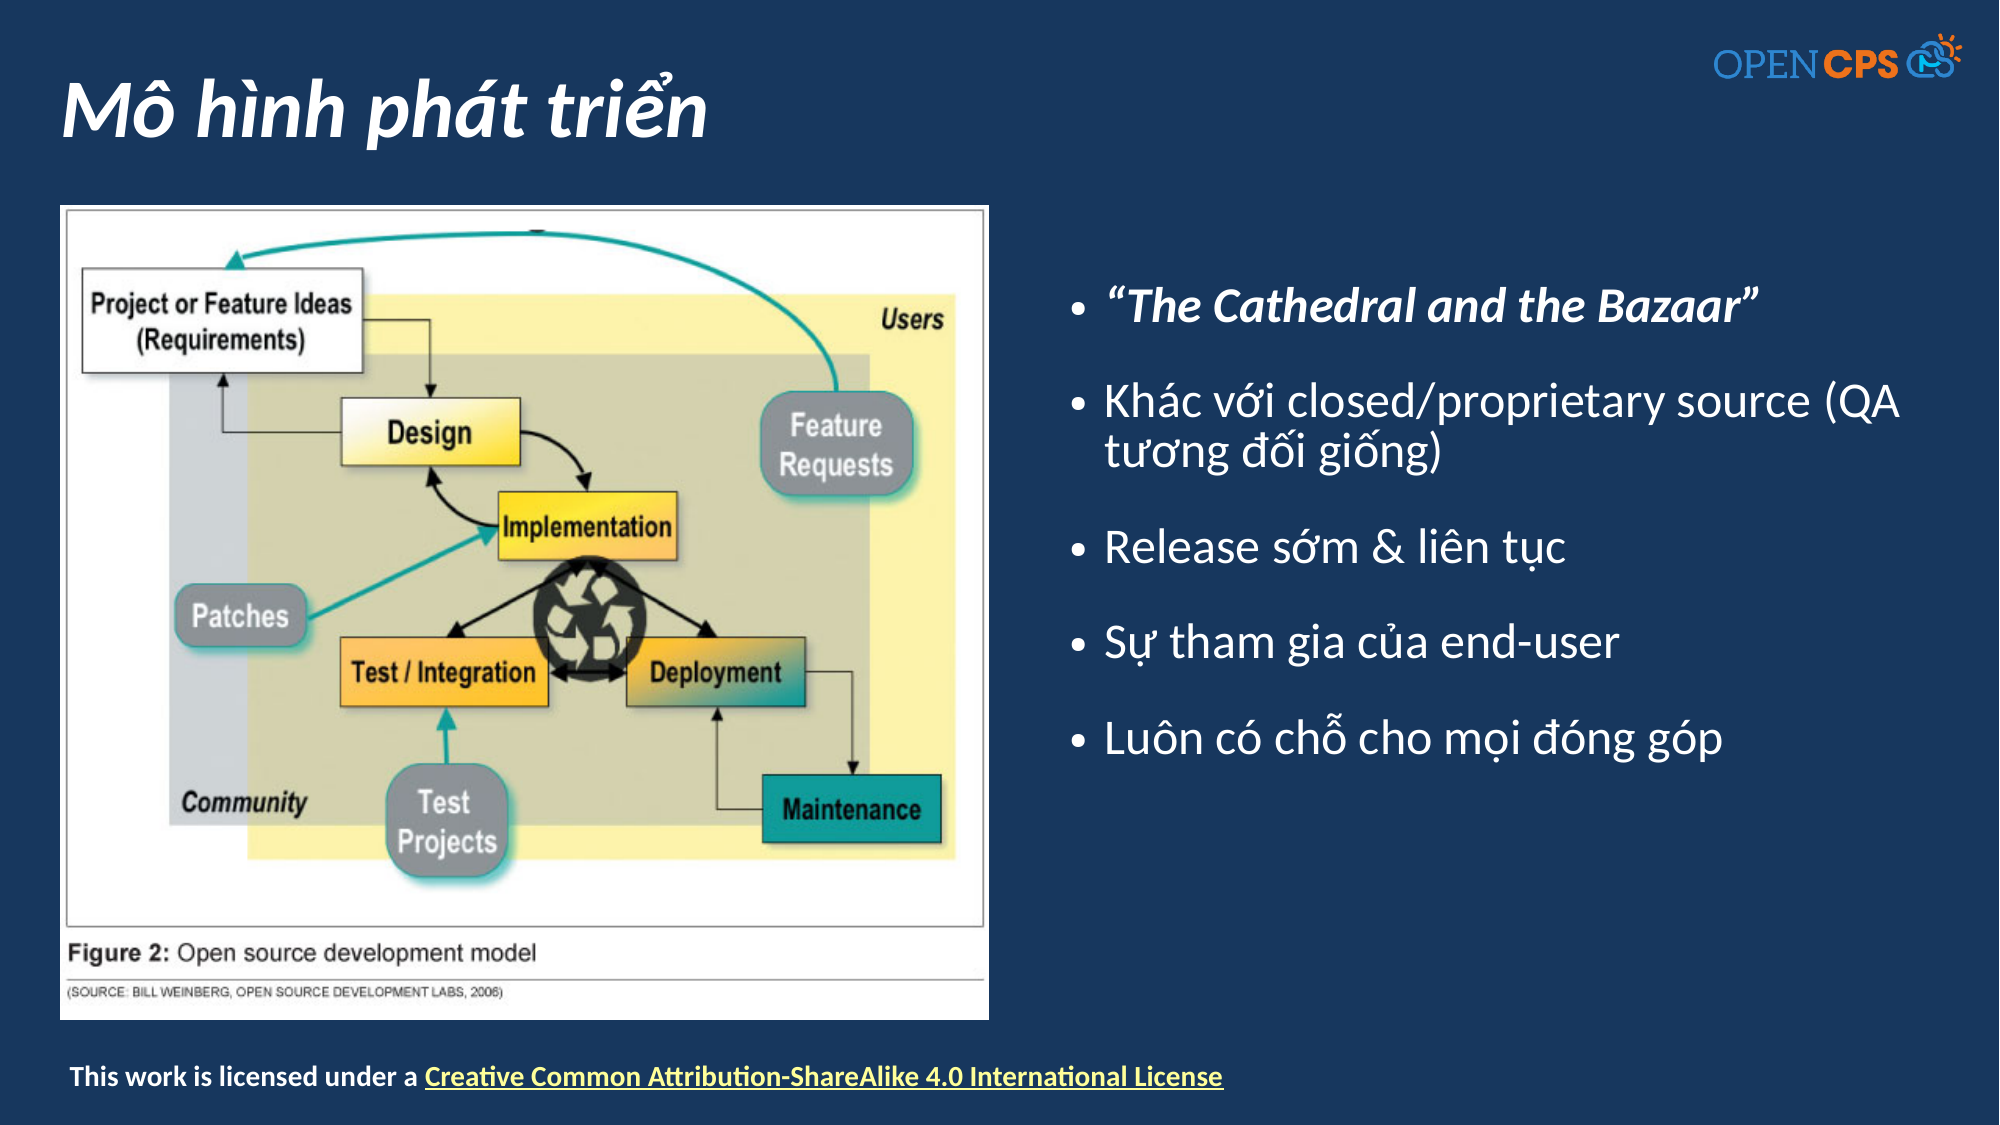

Mô hình phát triển
“The Cathedral and the Bazaar”
Khác với closed/proprietary source (QA tương đối giống)
Release sớm & liên tục
Sự tham gia của end-user
Luôn có chỗ cho mọi đóng góp
This work is licensed under a Creative Common Attribution-ShareAlike 4.0 International License